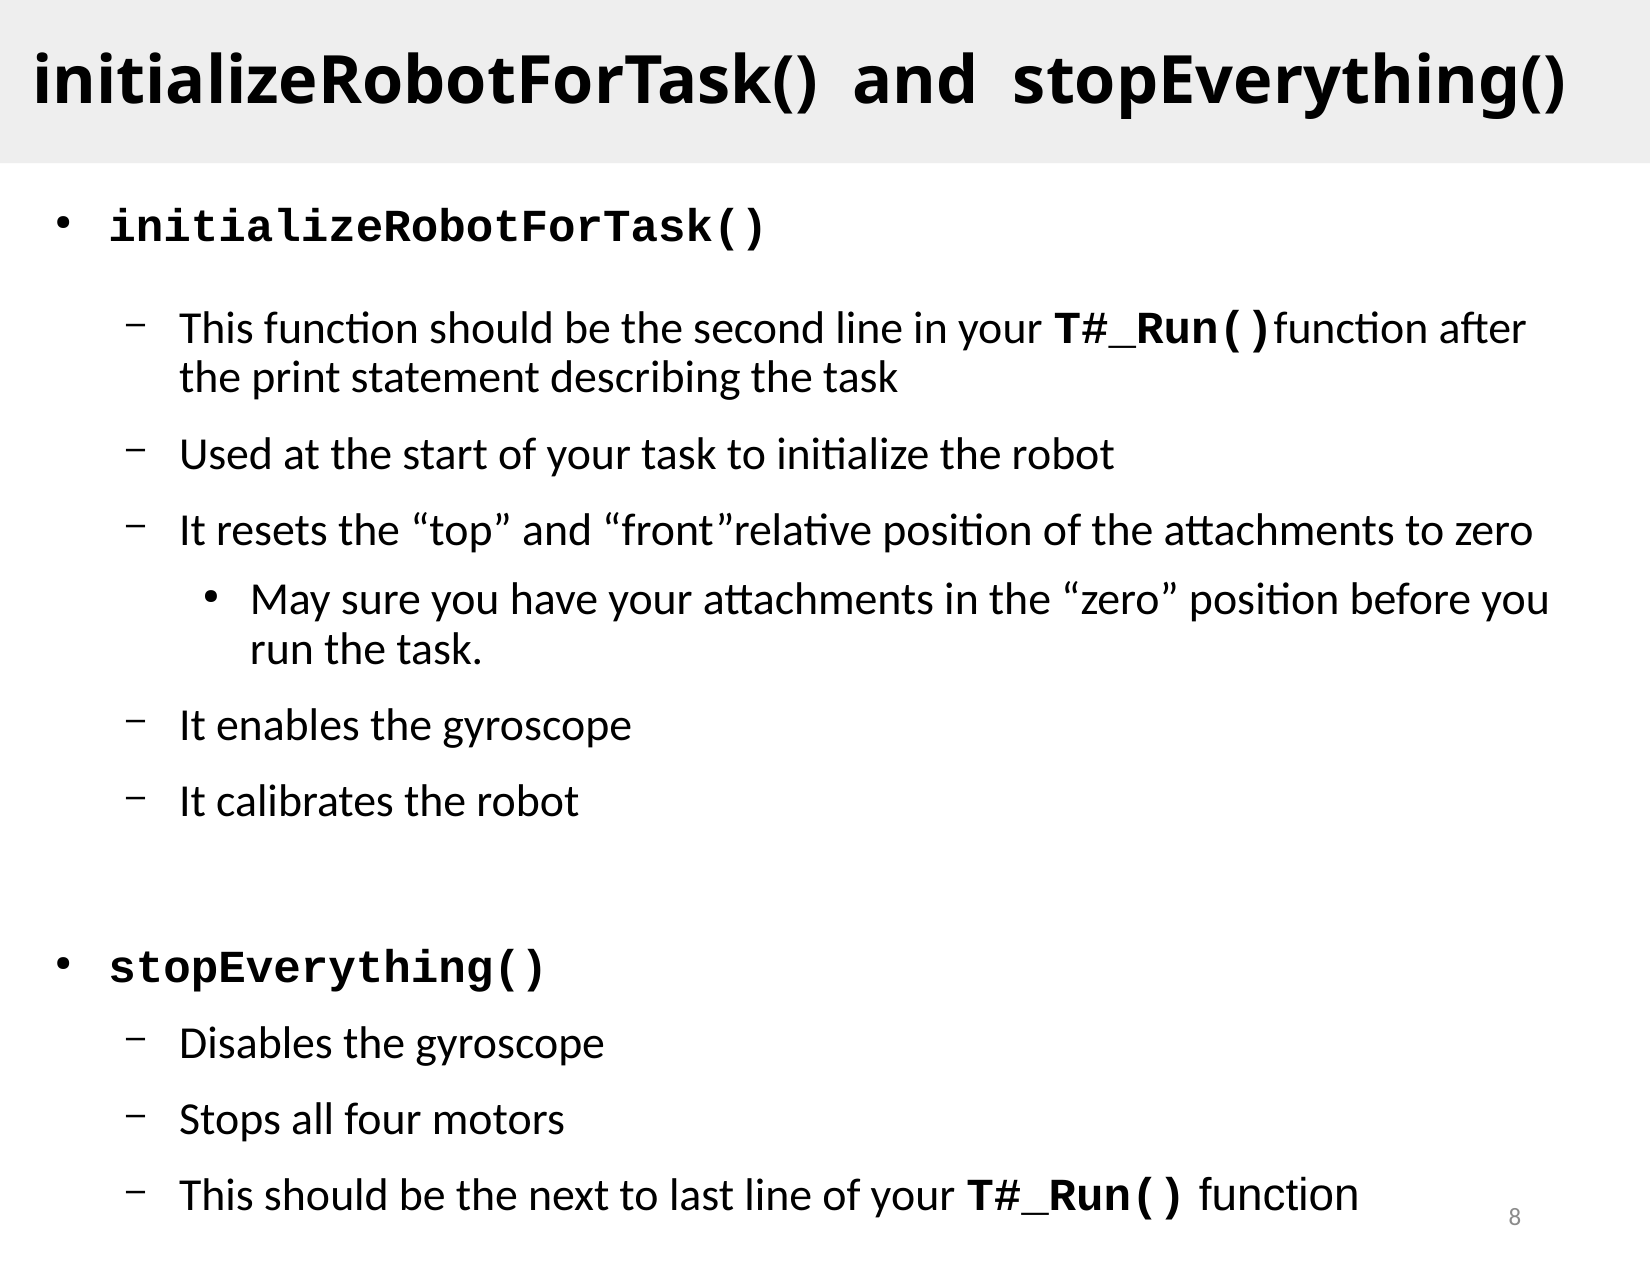

# initializeRobotForTask() and stopEverything()
initializeRobotForTask()
This function should be the second line in your T#_Run()function after the print statement describing the task
Used at the start of your task to initialize the robot
It resets the “top” and “front”relative position of the attachments to zero
May sure you have your attachments in the “zero” position before you run the task.
It enables the gyroscope
It calibrates the robot
stopEverything()
Disables the gyroscope
Stops all four motors
This should be the next to last line of your T#_Run() function
8